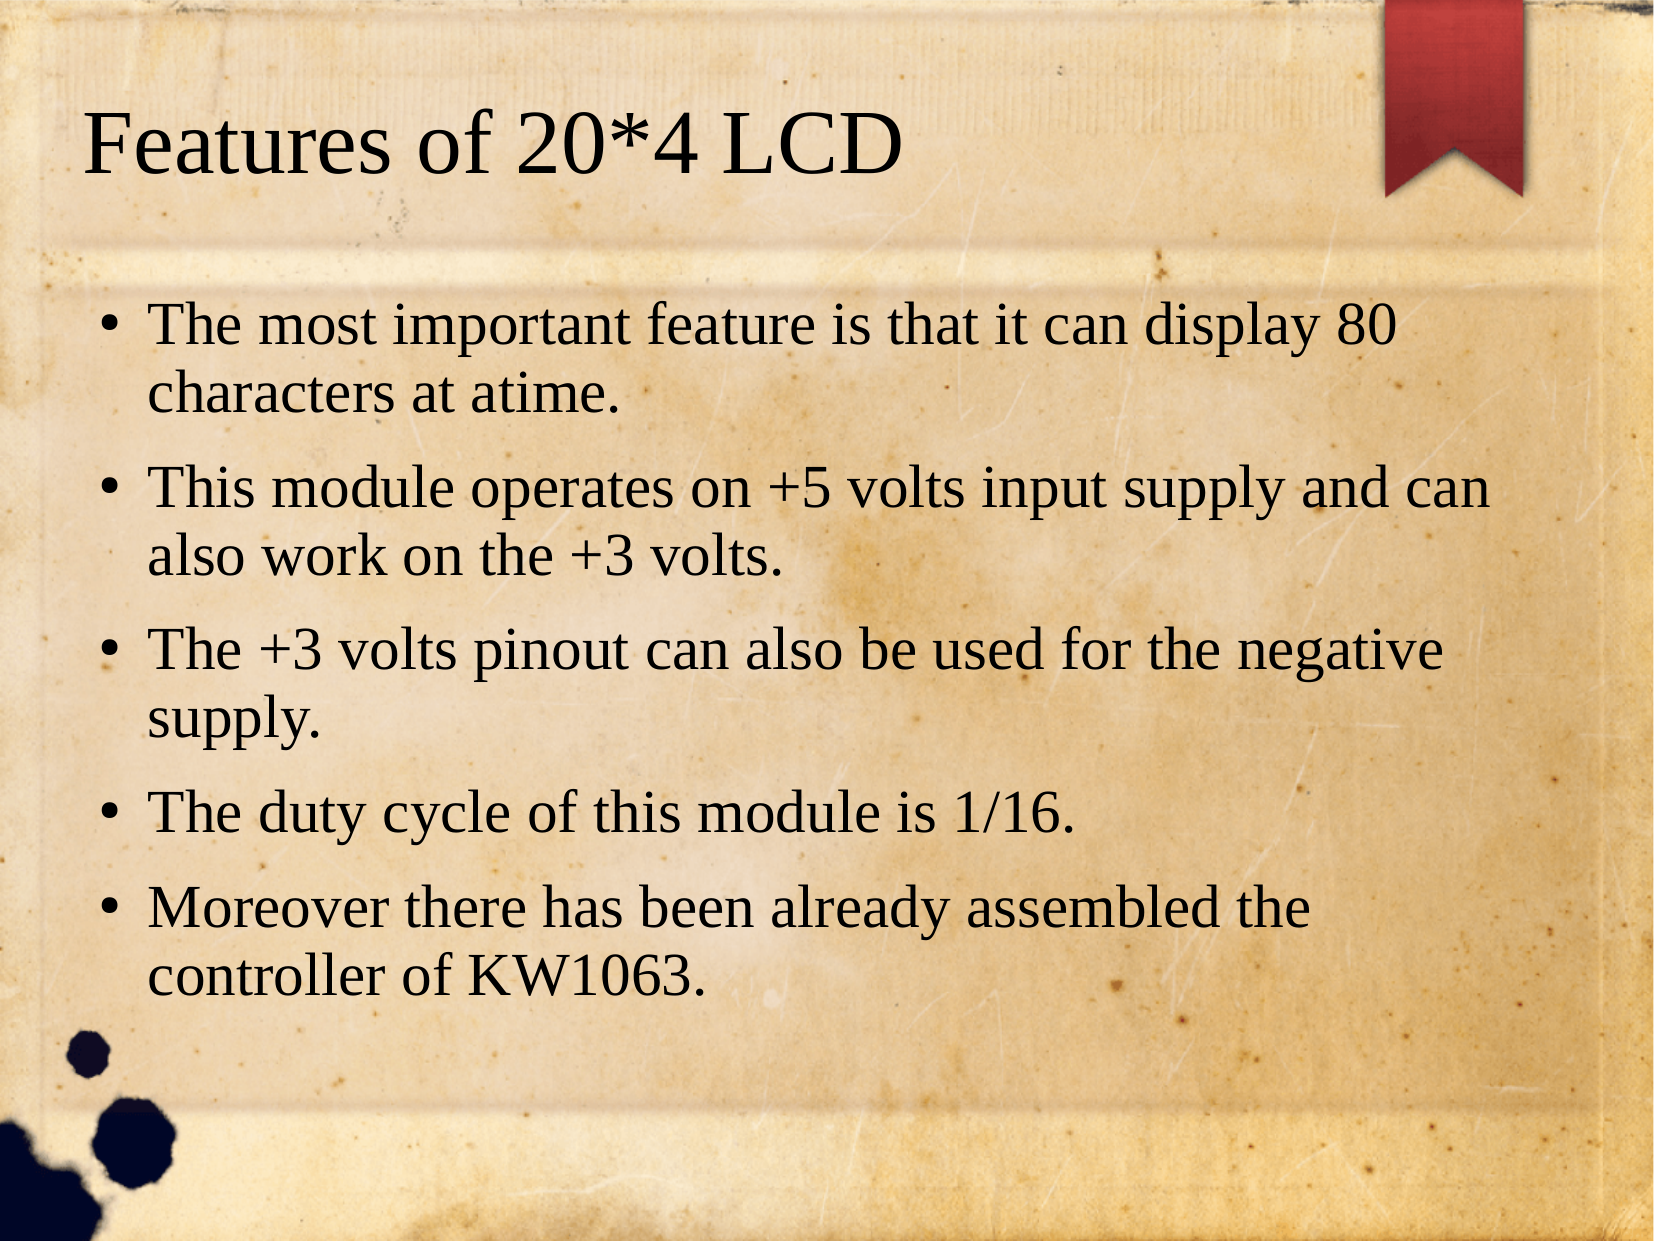

# Features of 20*4 LCD
The most important feature is that it can display 80 characters at atime.
This module operates on +5 volts input supply and can also work on the +3 volts.
The +3 volts pinout can also be used for the negative supply.
The duty cycle of this module is 1/16.
Moreover there has been already assembled the controller of KW1063.